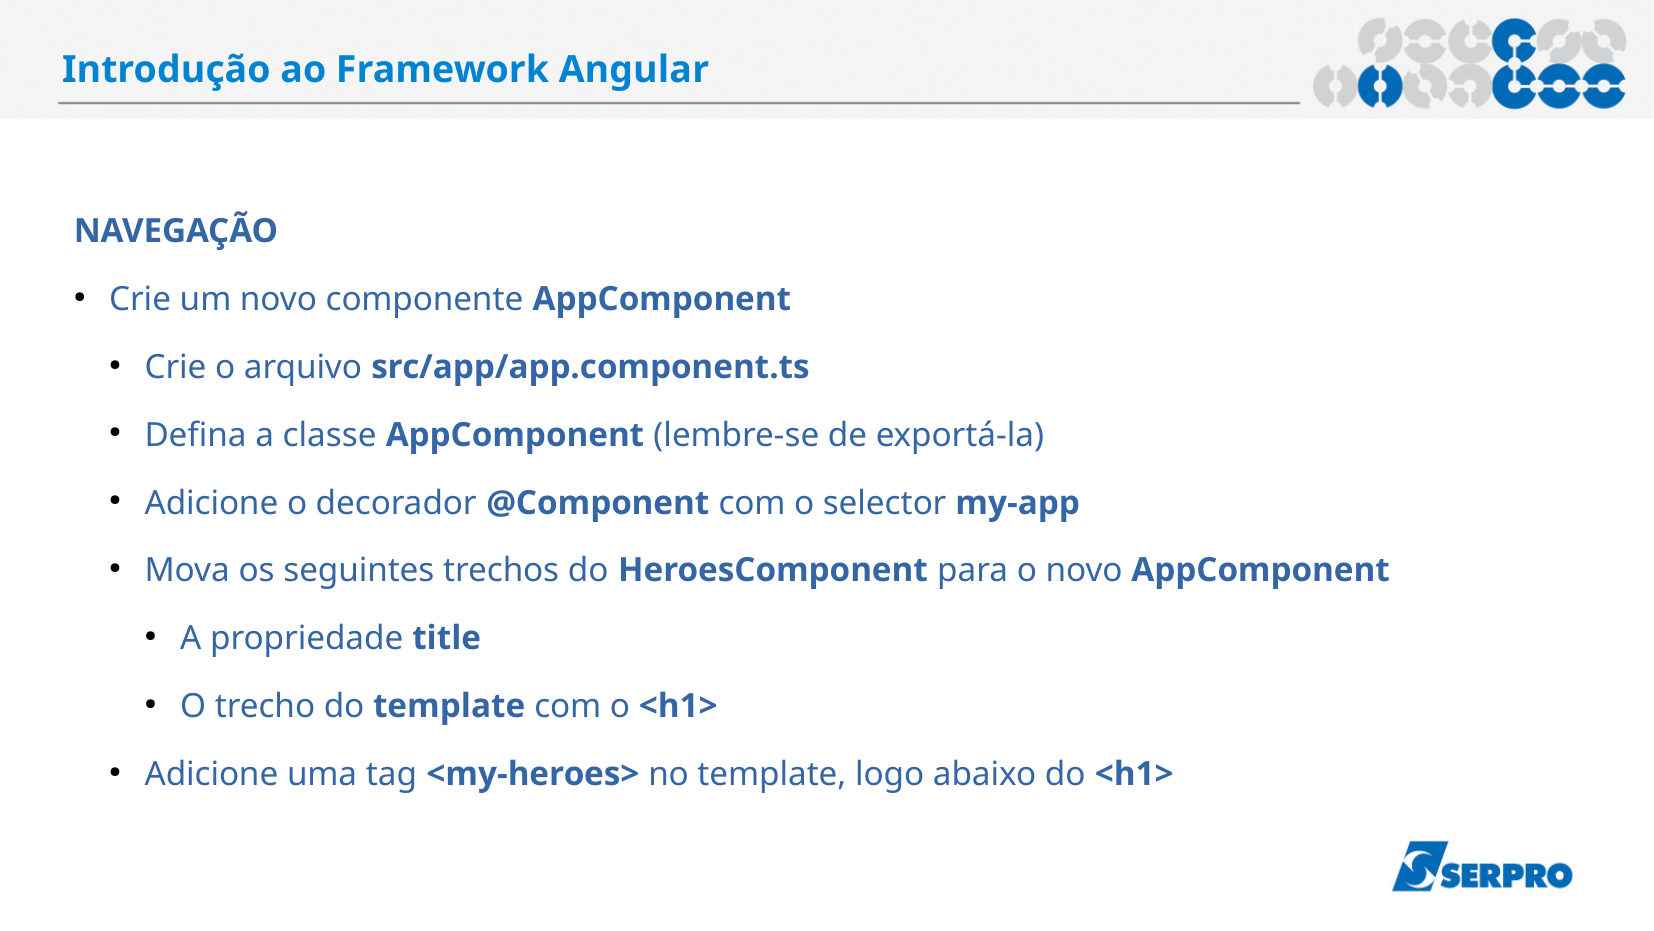

Introdução ao Framework Angular
NAVEGAÇÃO
Crie um novo componente AppComponent
Crie o arquivo src/app/app.component.ts
Defina a classe AppComponent (lembre-se de exportá-la)
Adicione o decorador @Component com o selector my-app
Mova os seguintes trechos do HeroesComponent para o novo AppComponent
A propriedade title
O trecho do template com o <h1>
Adicione uma tag <my-heroes> no template, logo abaixo do <h1>